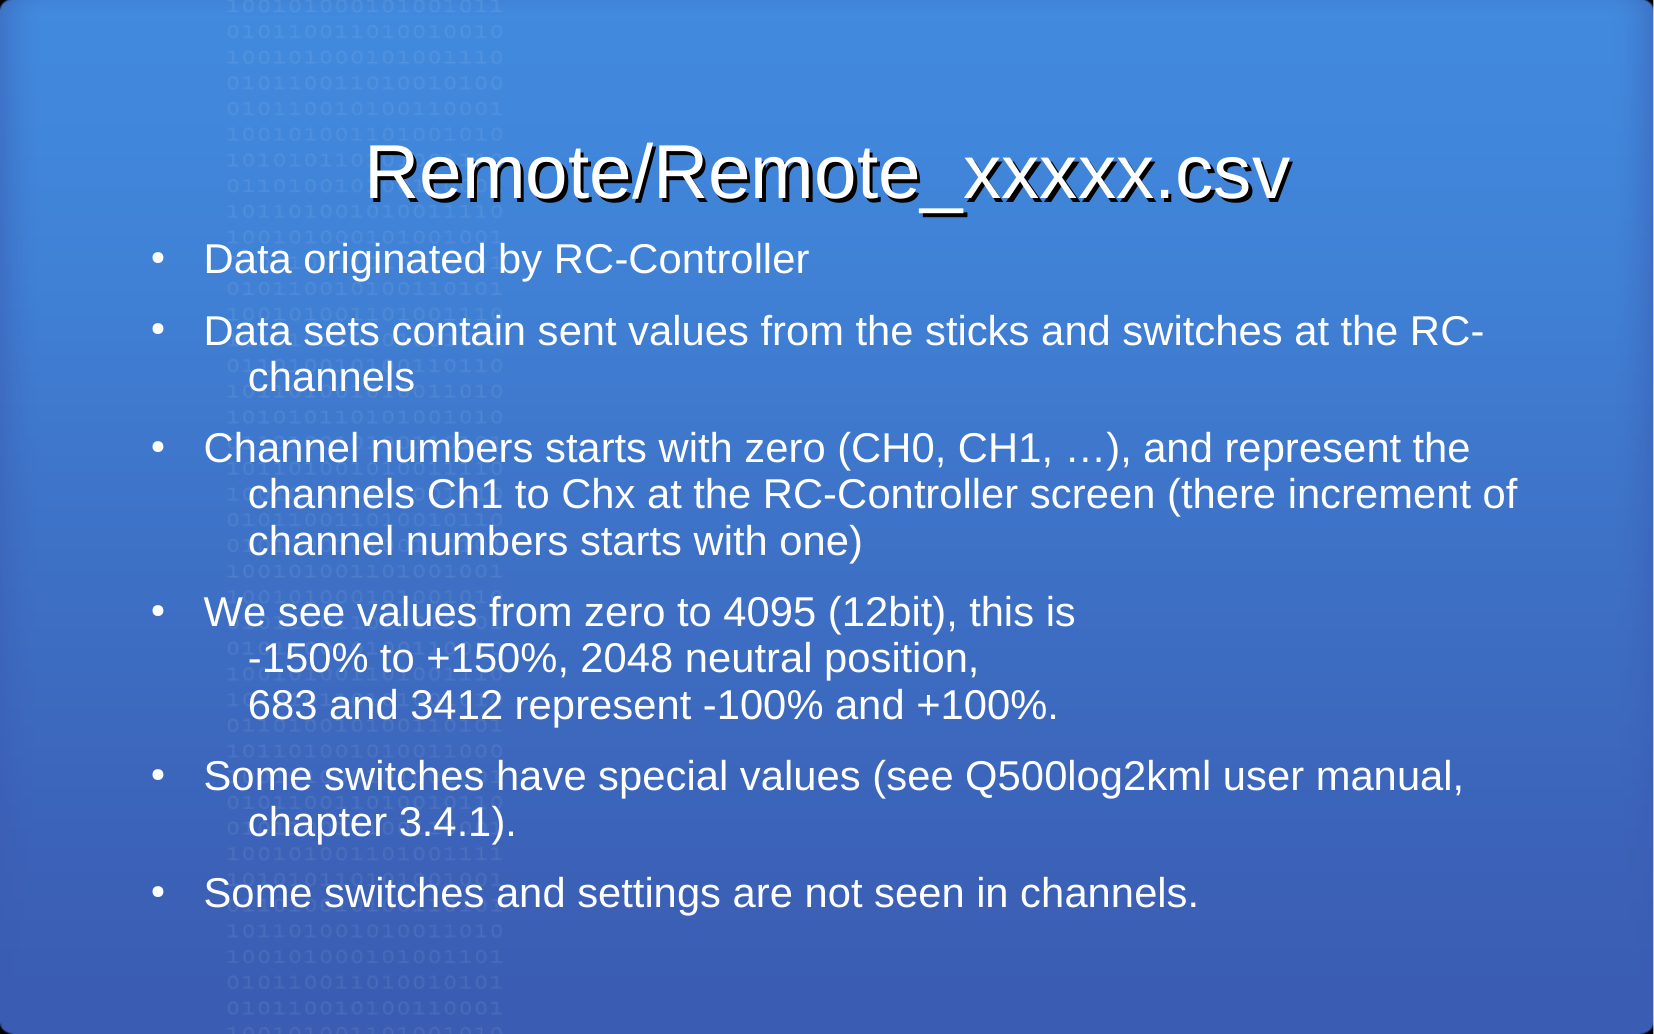

# Remote/Remote_xxxxx.csv
Data originated by RC-Controller
Data sets contain sent values from the sticks and switches at the RC-channels
Channel numbers starts with zero (CH0, CH1, …), and represent the channels Ch1 to Chx at the RC-Controller screen (there increment of channel numbers starts with one)
We see values from zero to 4095 (12bit), this is
-150% to +150%, 2048 neutral position,
683 and 3412 represent -100% and +100%.
Some switches have special values (see Q500log2kml user manual, chapter 3.4.1).
Some switches and settings are not seen in channels.